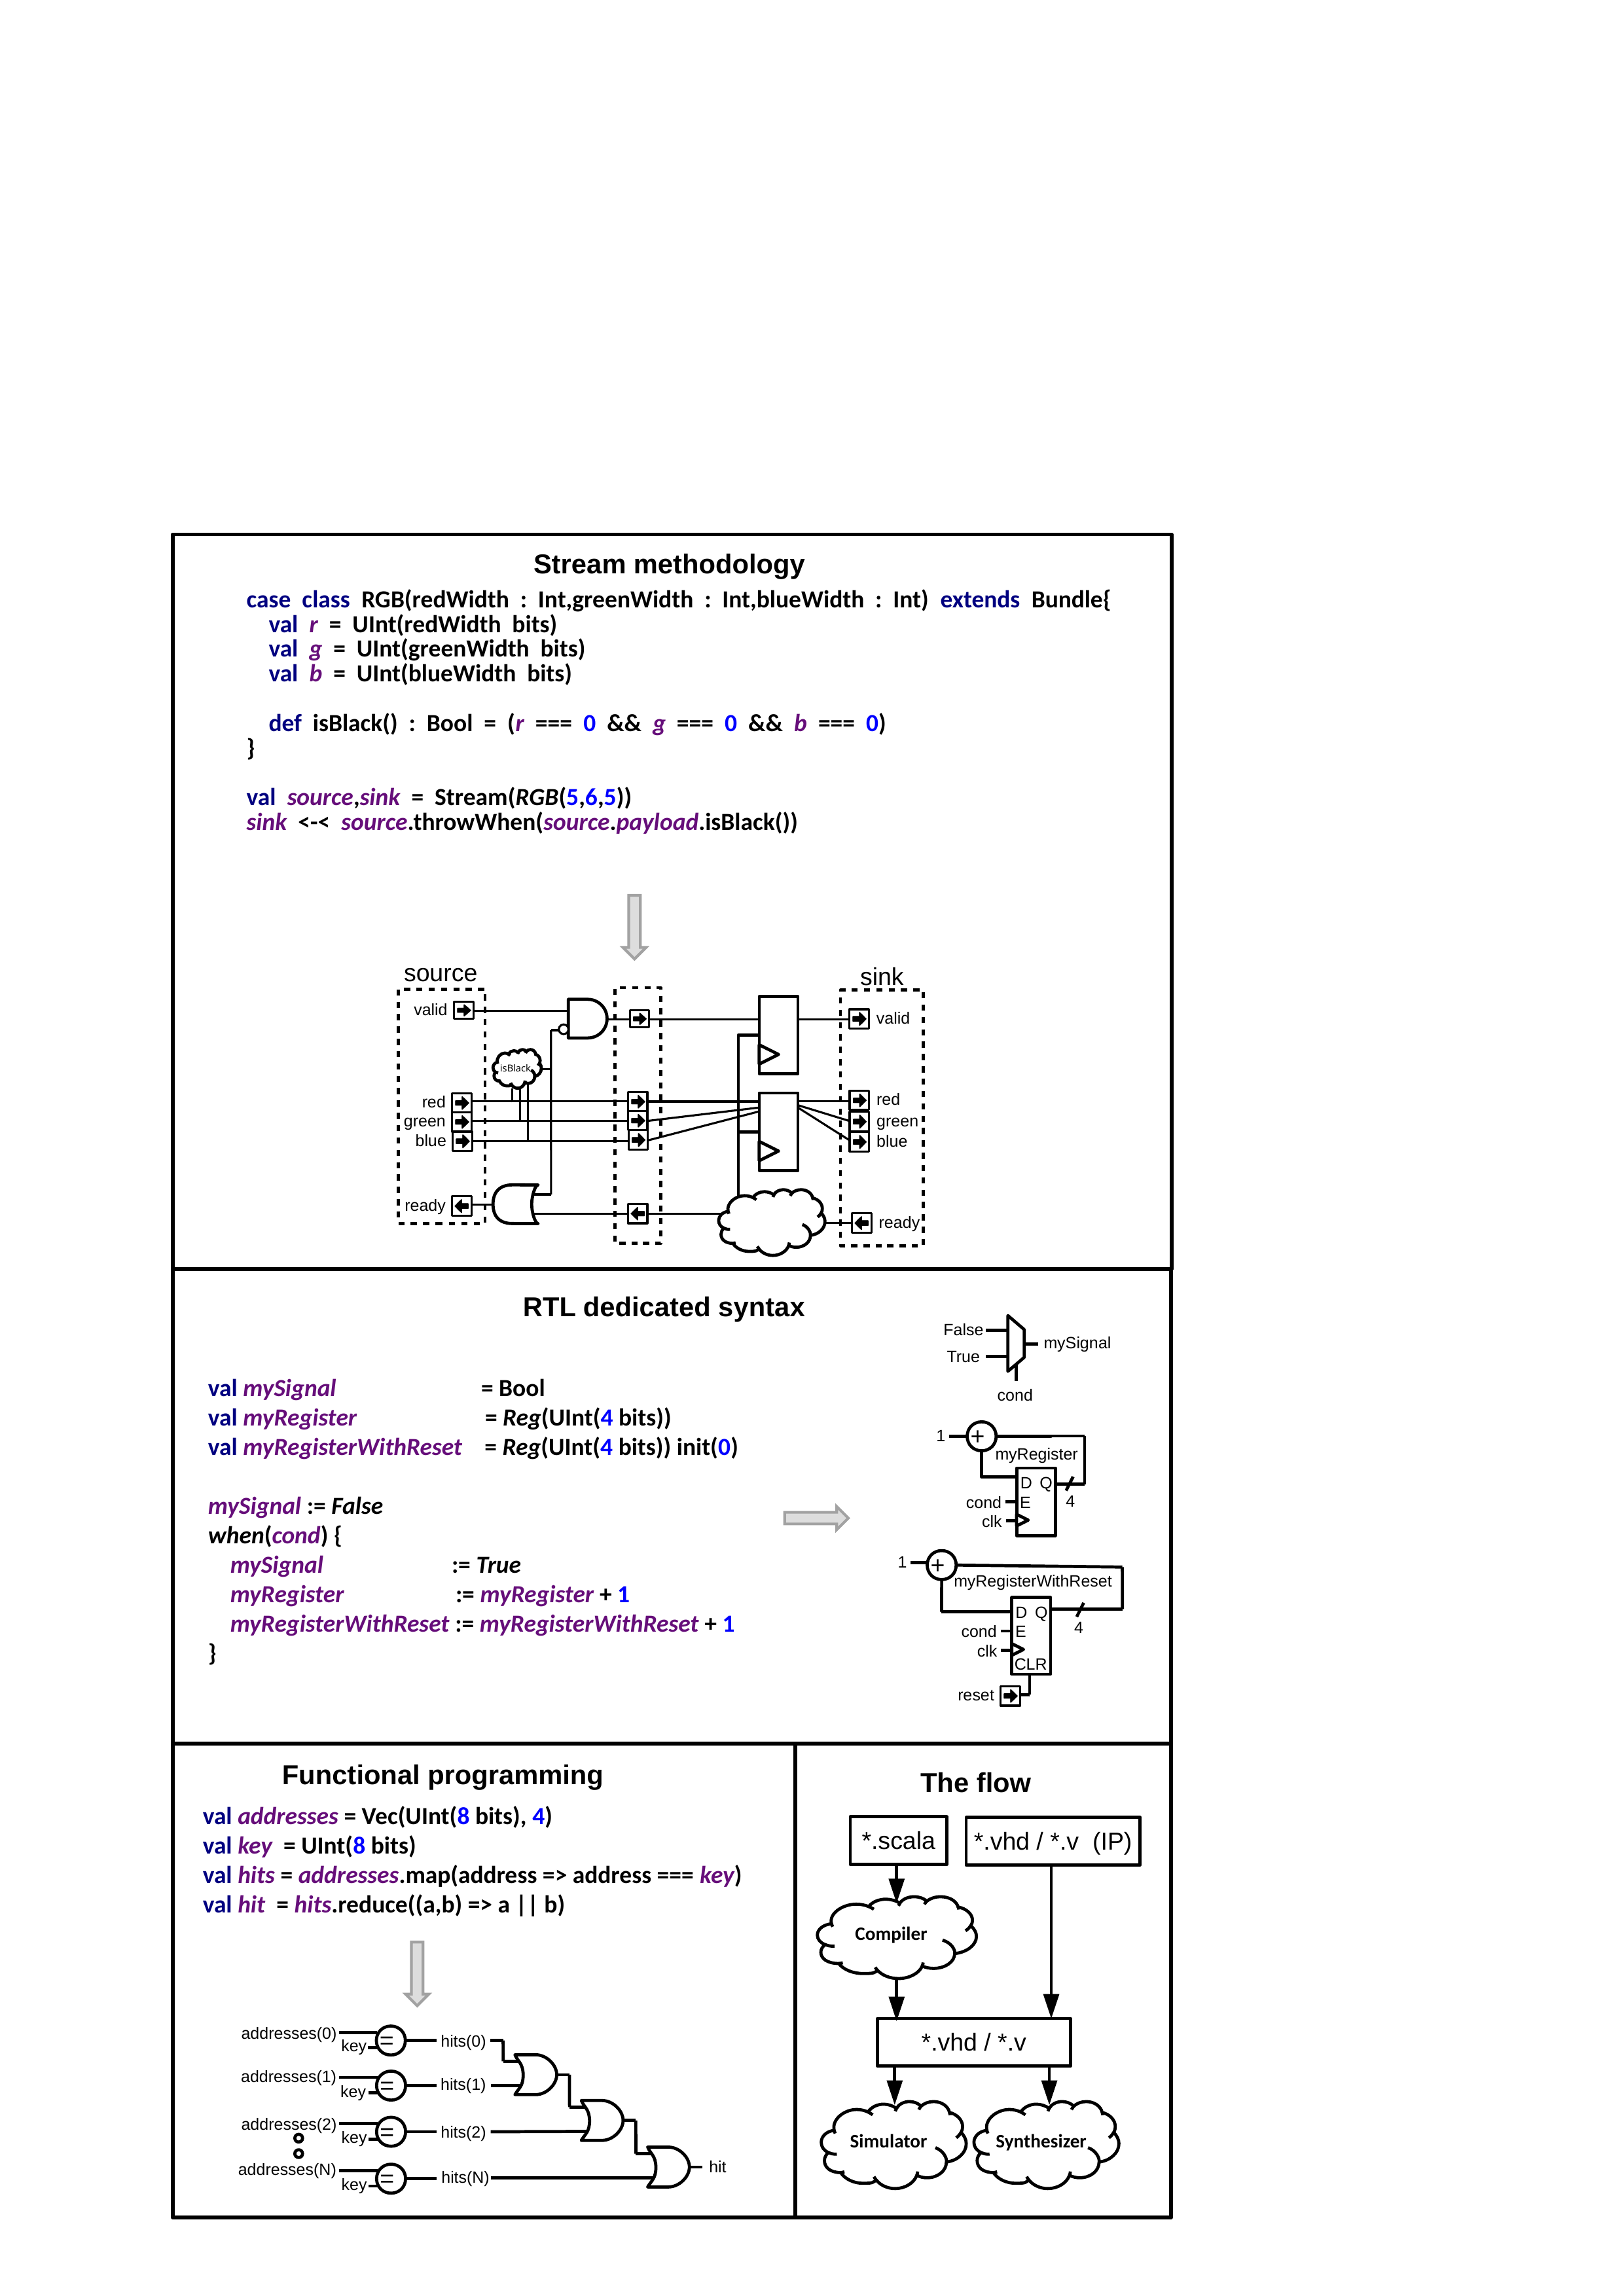

Stream methodology
case class RGB(redWidth : Int,greenWidth : Int,blueWidth : Int) extends Bundle{
 val r = UInt(redWidth bits)
 val g = UInt(greenWidth bits)
 val b = UInt(blueWidth bits)
 def isBlack() : Bool = (r === 0 && g === 0 && b === 0)
}
val source,sink = Stream(RGB(5,6,5))
sink <-< source.throwWhen(source.payload.isBlack())
source
sink
valid
valid
isBlack
red
red
green
green
blue
blue
ready
ready
RTL dedicated syntax
False
mySignal
True
val mySignal = Bool
val myRegister = Reg(UInt(4 bits))
val myRegisterWithReset = Reg(UInt(4 bits)) init(0)
mySignal := False
when(cond) {
 mySignal := True
 myRegister := myRegister + 1
 myRegisterWithReset := myRegisterWithReset + 1
}
cond
1
+
myRegister
D
Q
4
cond
E
clk
1
+
myRegisterWithReset
D
Q
4
cond
E
clk
CLR
reset
Functional programming
The flow
val addresses = Vec(UInt(8 bits), 4)
val key = UInt(8 bits)
val hits = addresses.map(address => address === key)
val hit = hits.reduce((a,b) => a || b)
*.scala
*.vhd / *.v (IP)
Compiler
*.vhd / *.v
addresses(0)
=
hits(0)
key
addresses(1)
hits(1)
=
key
Simulator
Synthesizer
addresses(2)
=
hits(2)
key
hit
addresses(N)
hits(N)
=
key